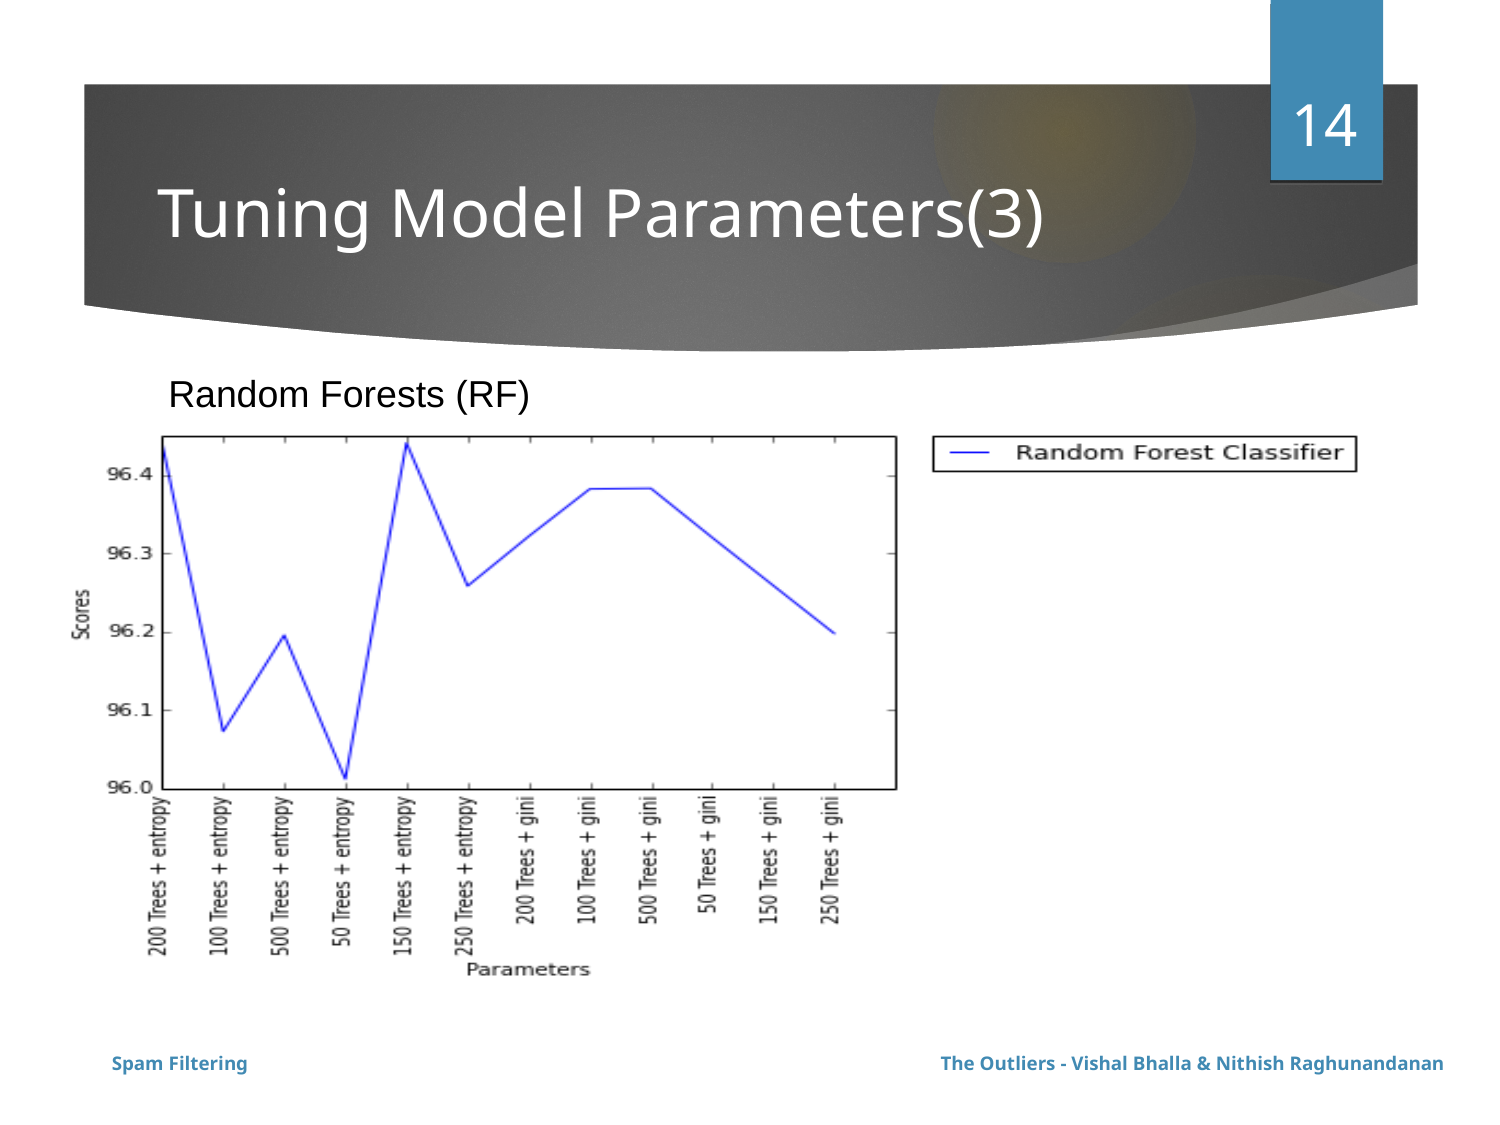

# Tuning Model Parameters(3)
Random Forests (RF)
The Outliers - Vishal Bhalla & Nithish Raghunandanan
Spam Filtering